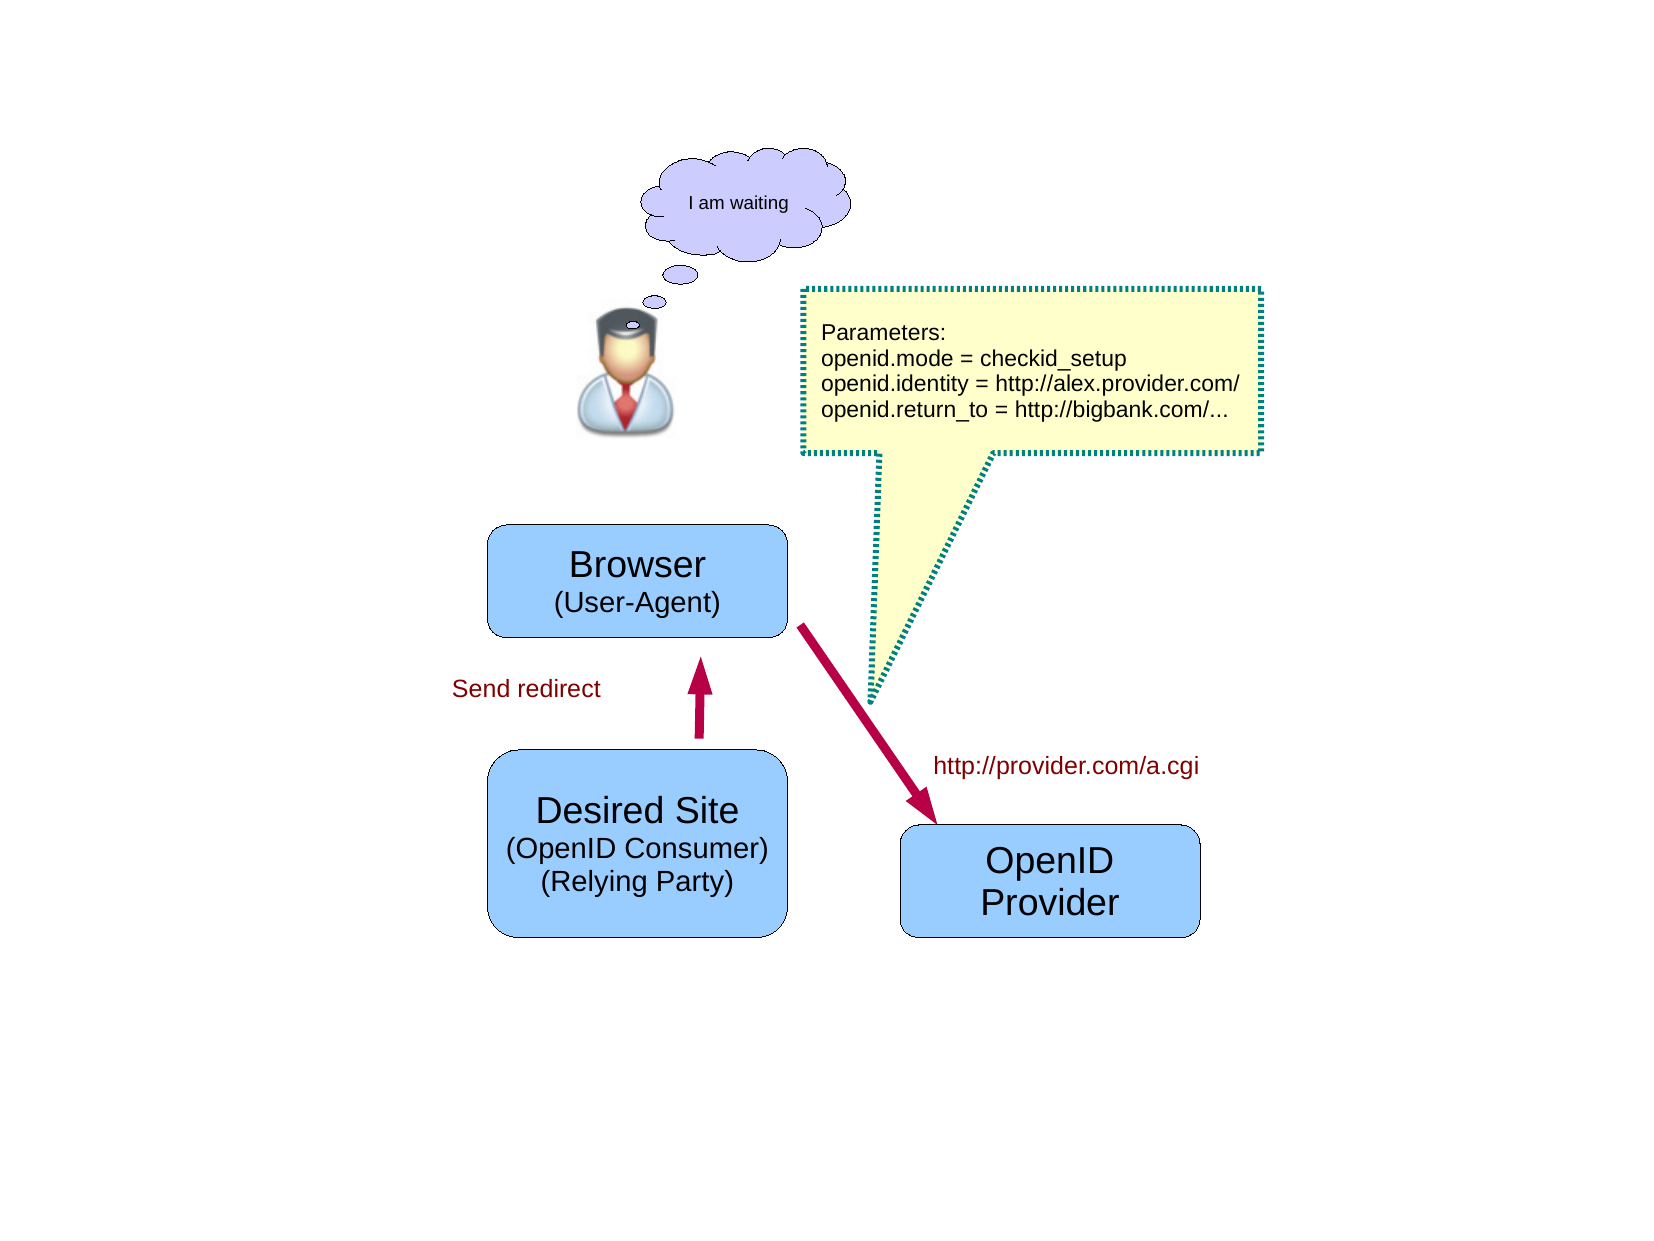

I am waiting
Parameters:
openid.mode = checkid_setup
openid.identity = http://alex.provider.com/
openid.return_to = http://bigbank.com/...
Browser
(User-Agent)
Send redirect
http://provider.com/a.cgi
Desired Site
(OpenID Consumer)
(Relying Party)
OpenID
Provider